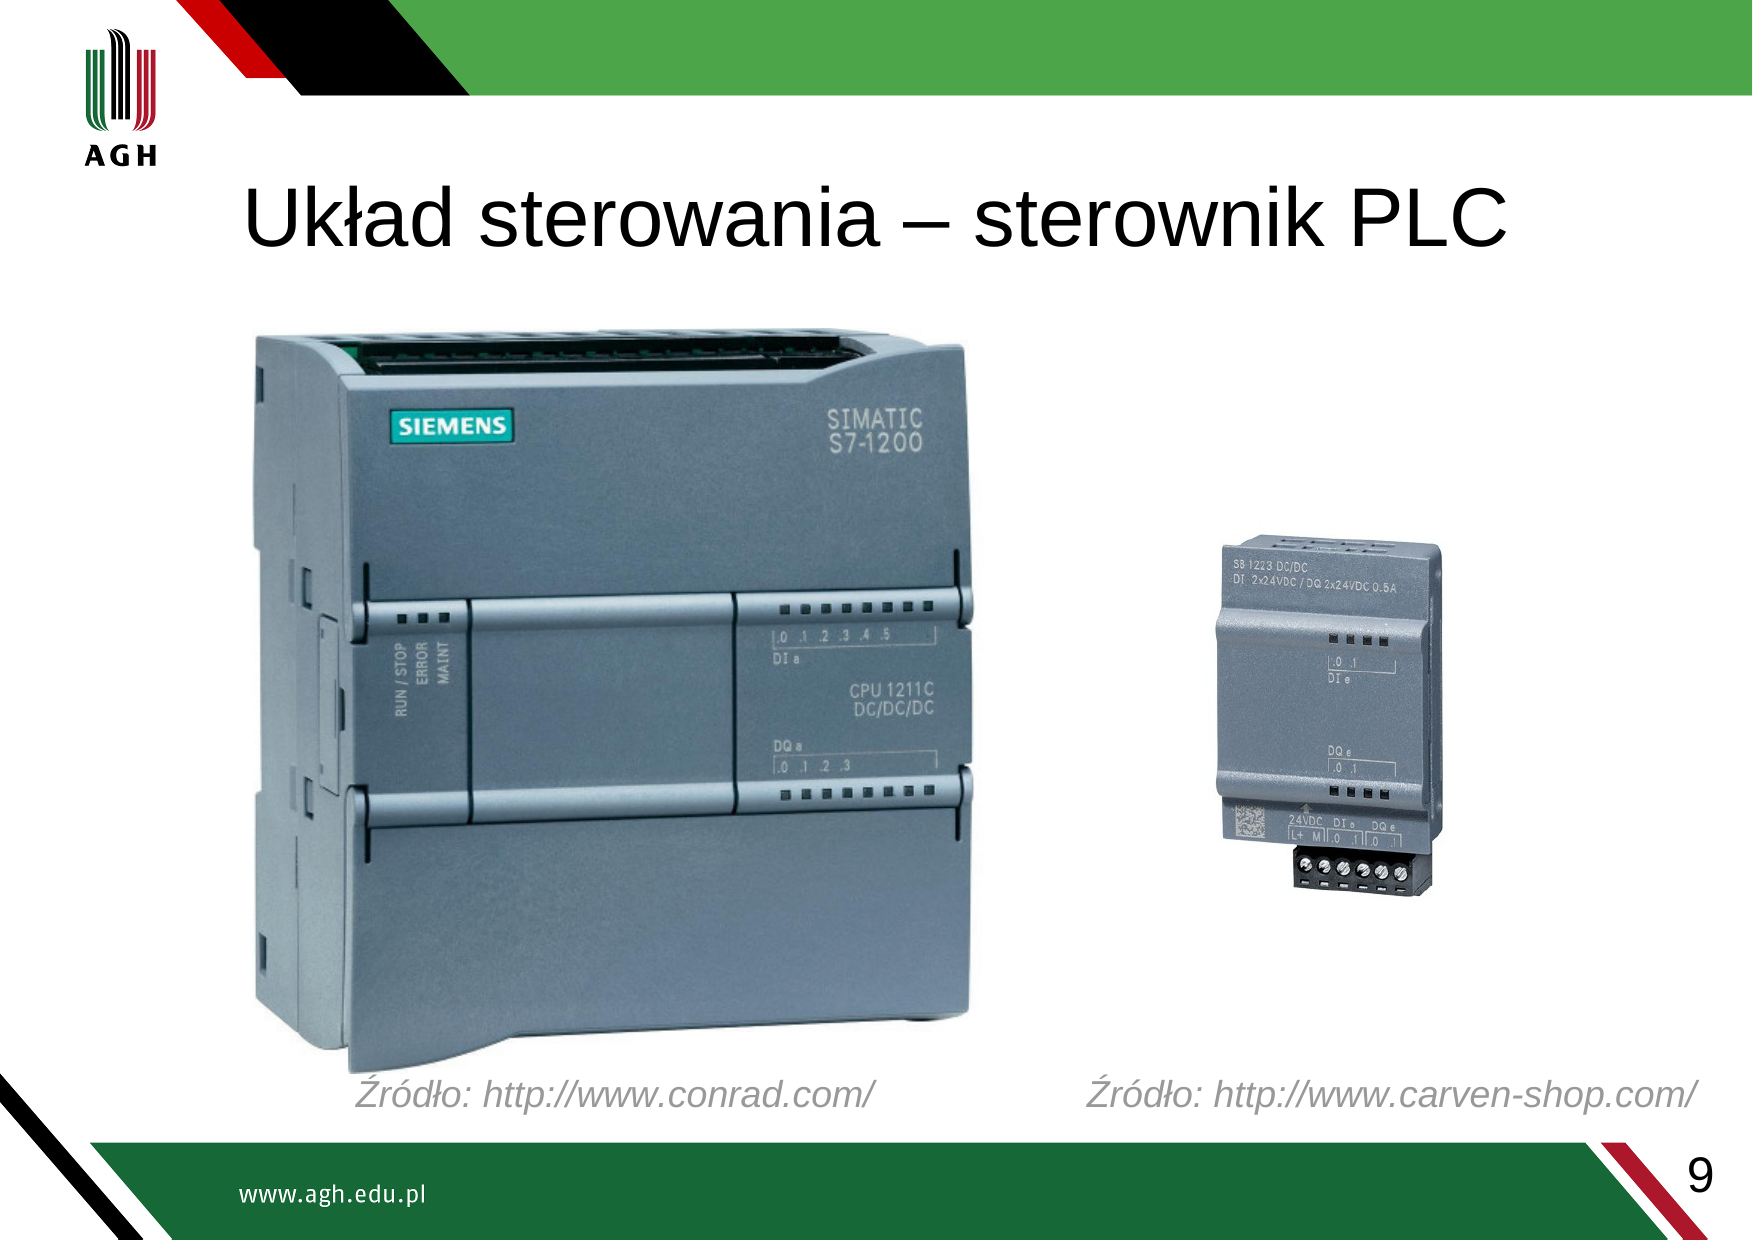

# Układ sterowania – sterownik PLC
Źródło: http://www.carven-shop.com/
Źródło: http://www.conrad.com/
9